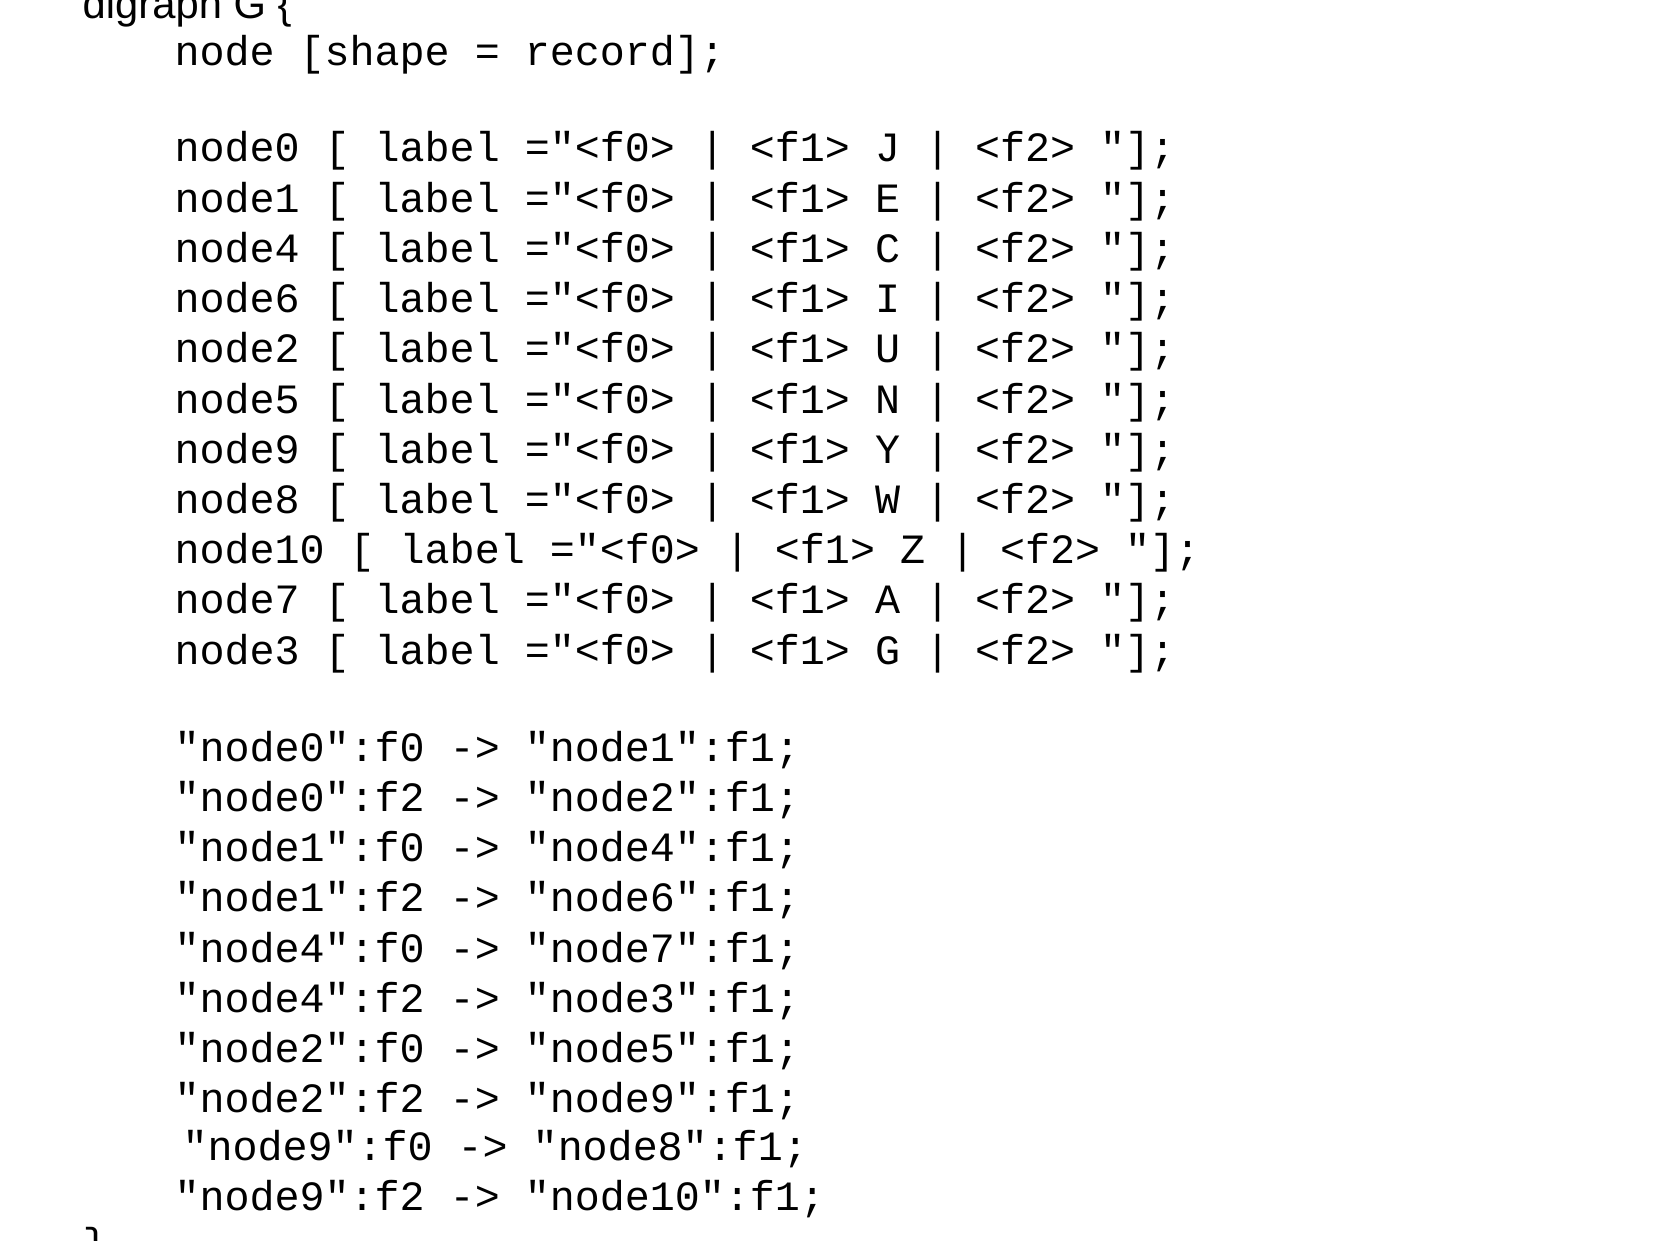

# digraph G {
 node [shape = record];
 node0 [ label ="<f0> | <f1> J | <f2> "];
 node1 [ label ="<f0> | <f1> E | <f2> "];
 node4 [ label ="<f0> | <f1> C | <f2> "];
 node6 [ label ="<f0> | <f1> I | <f2> "];
 node2 [ label ="<f0> | <f1> U | <f2> "];
 node5 [ label ="<f0> | <f1> N | <f2> "];
 node9 [ label ="<f0> | <f1> Y | <f2> "];
 node8 [ label ="<f0> | <f1> W | <f2> "];
 node10 [ label ="<f0> | <f1> Z | <f2> "];
 node7 [ label ="<f0> | <f1> A | <f2> "];
 node3 [ label ="<f0> | <f1> G | <f2> "];
 "node0":f0 -> "node1":f1;
 "node0":f2 -> "node2":f1;
 "node1":f0 -> "node4":f1;
 "node1":f2 -> "node6":f1;
 "node4":f0 -> "node7":f1;
 "node4":f2 -> "node3":f1;
 "node2":f0 -> "node5":f1;
 "node2":f2 -> "node9":f1;
 "node9":f0 -> "node8":f1;
 "node9":f2 -> "node10":f1;
}